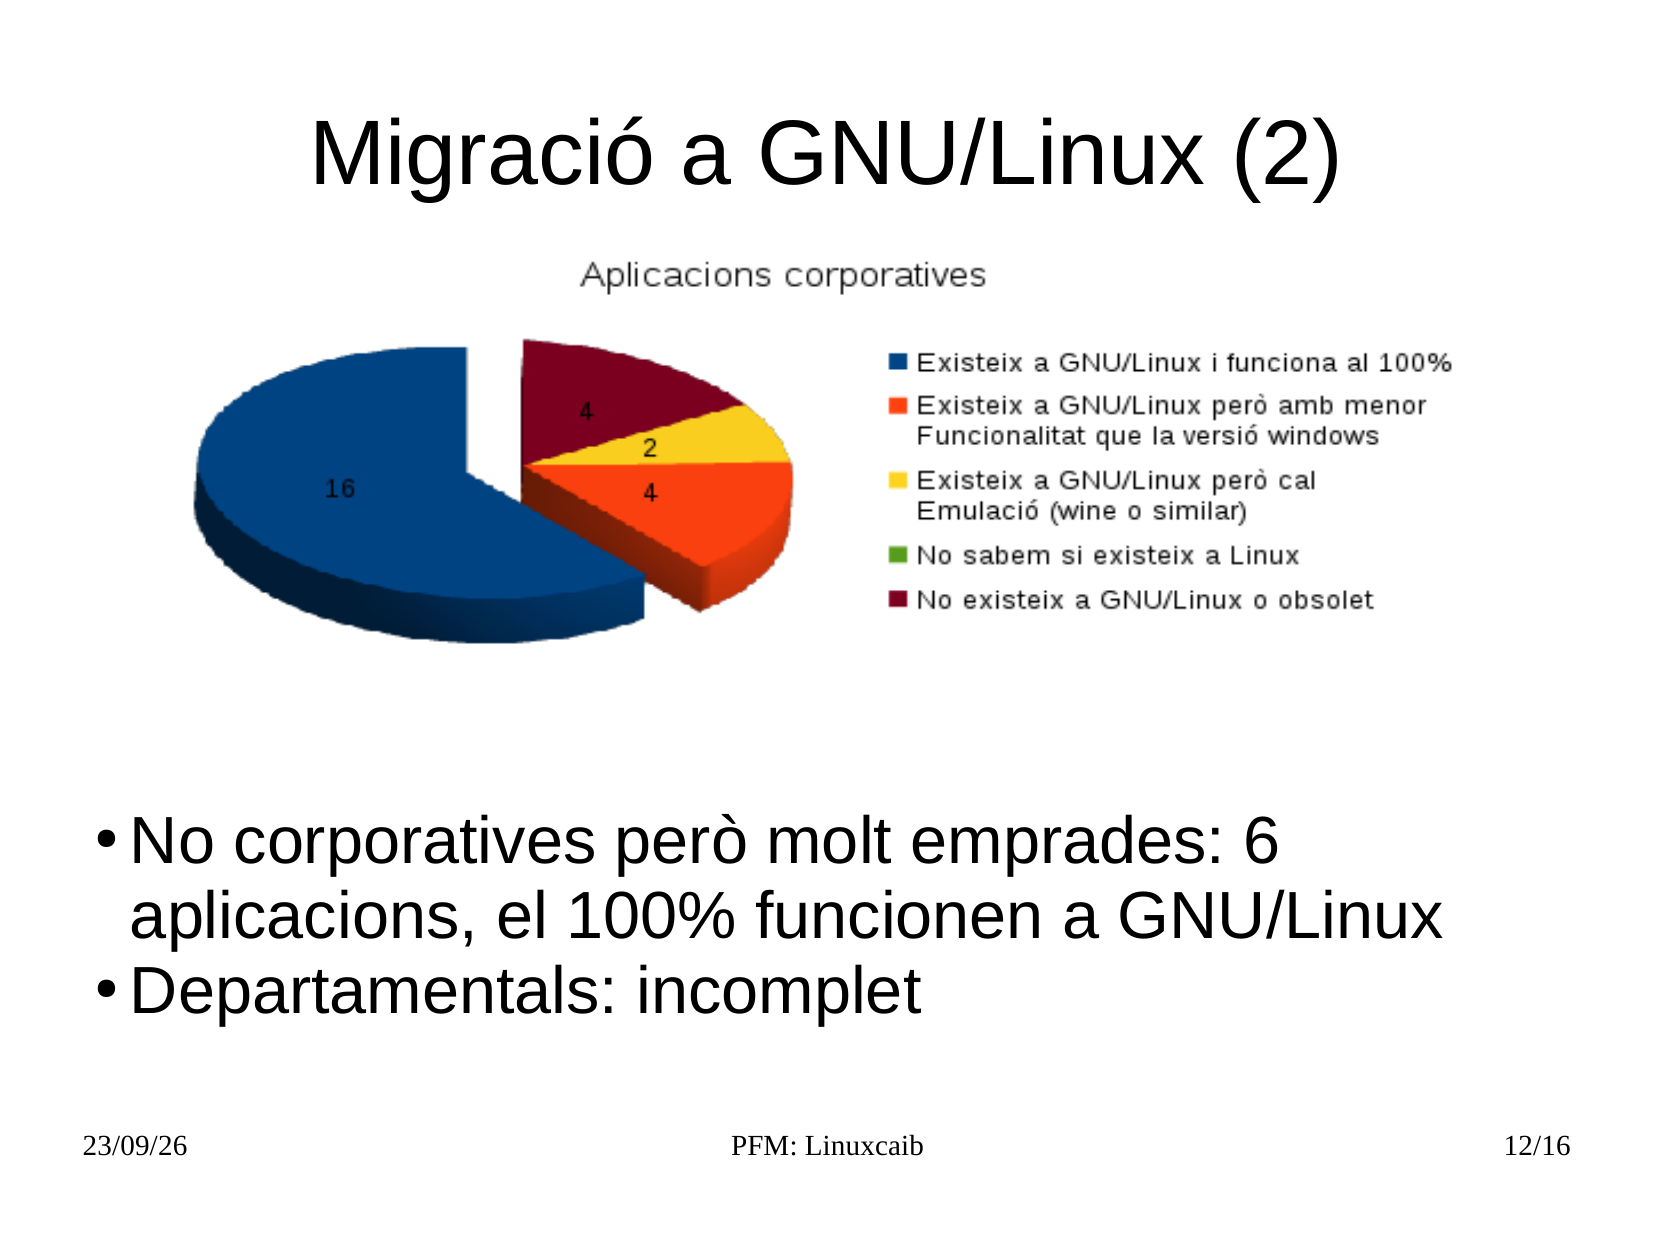

# Migració a GNU/Linux (2)
No corporatives però molt emprades: 6 aplicacions, el 100% funcionen a GNU/Linux
Departamentals: incomplet
PFM: Linuxcaib
12